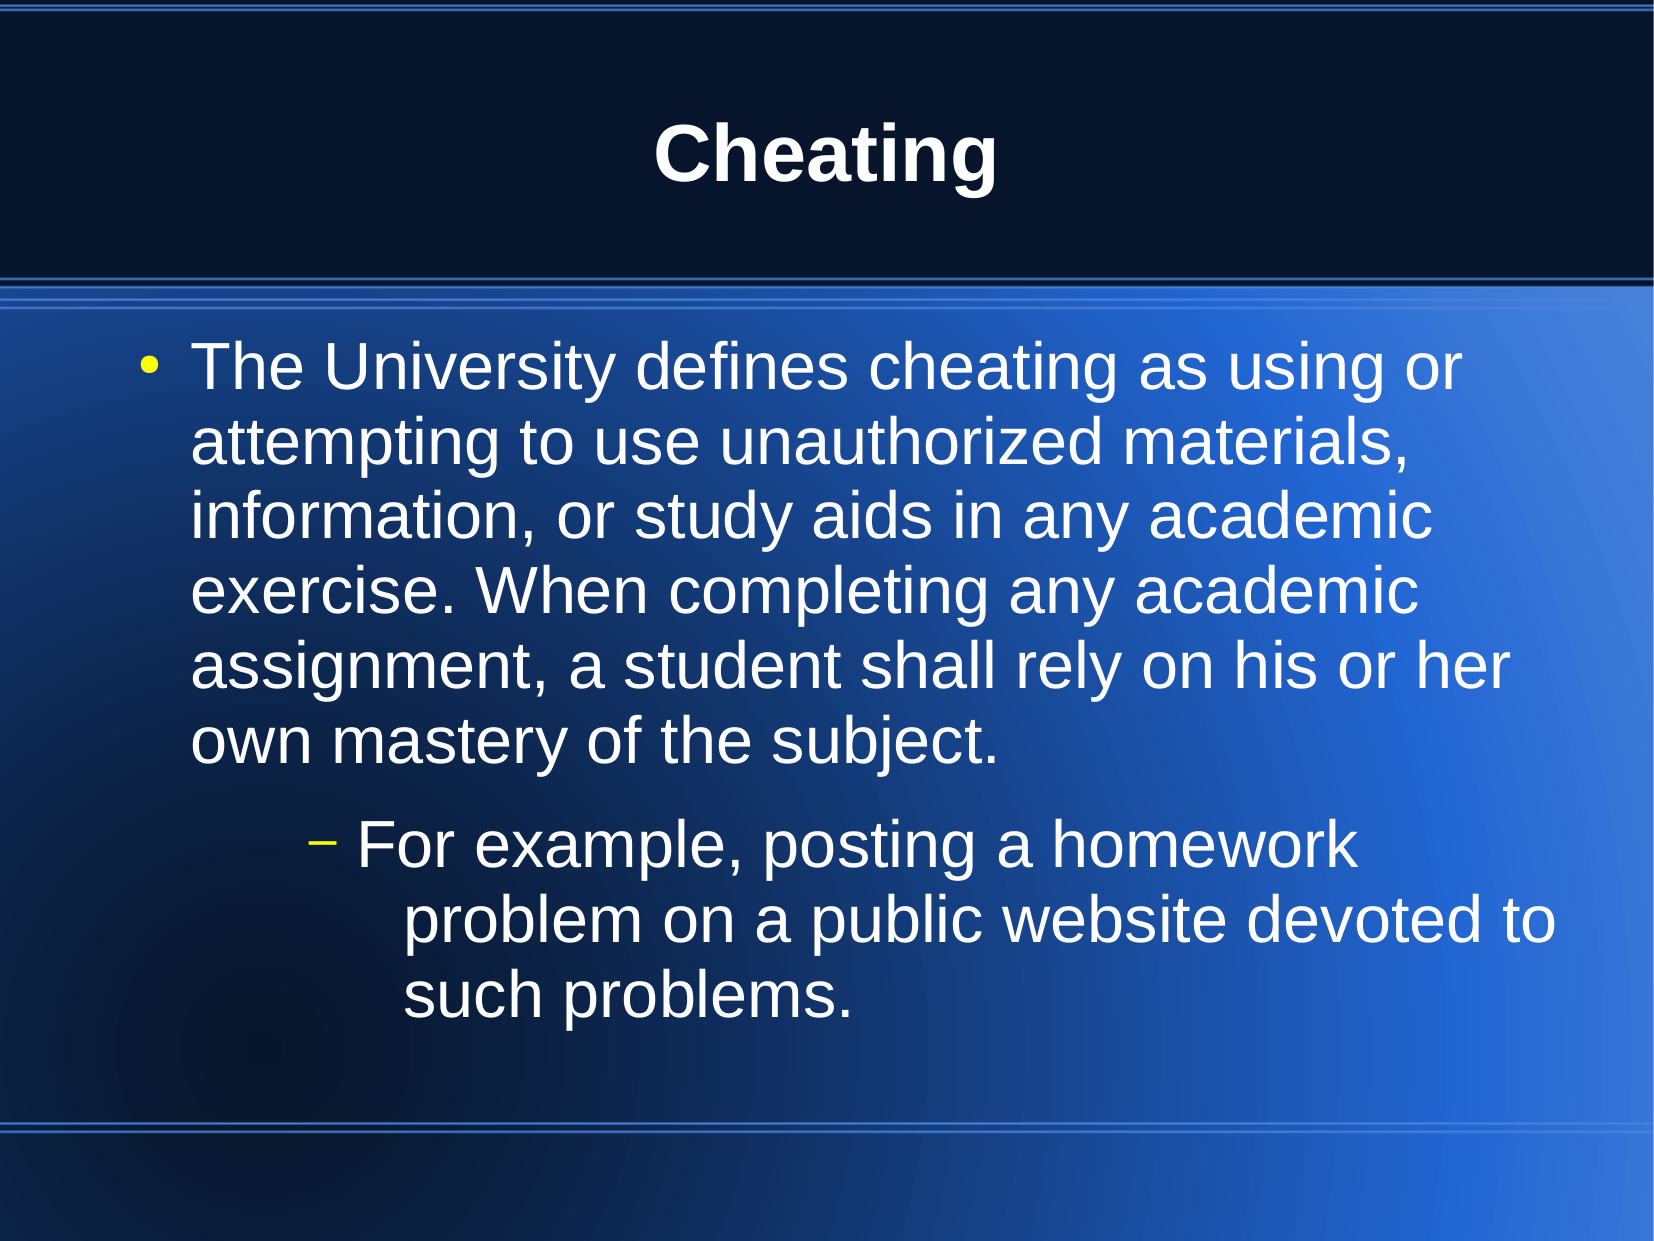

# Cheating
The University defines cheating as using or attempting to use unauthorized materials, information, or study aids in any academic exercise. When completing any academic assignment, a student shall rely on his or her own mastery of the subject.
For example, posting a homework problem on a public website devoted to such problems.